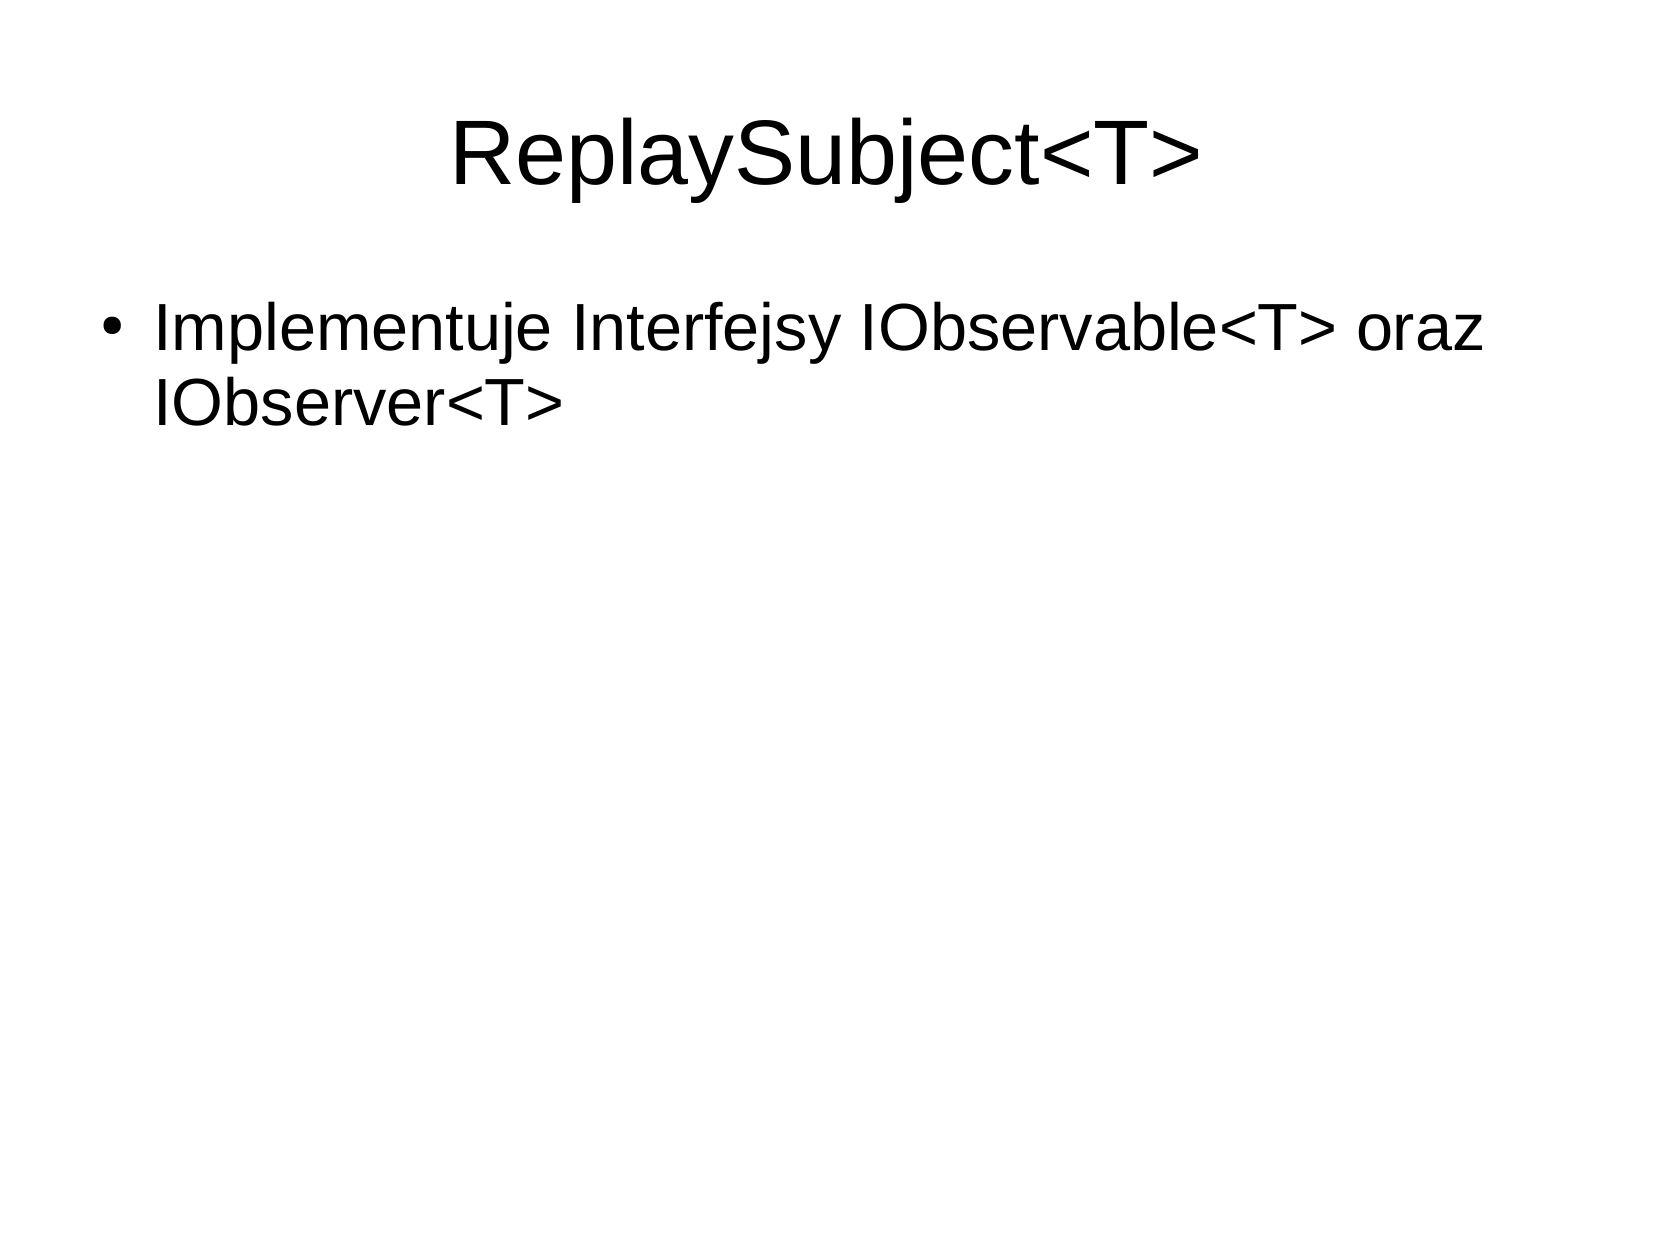

# ReplaySubject<T>
Implementuje Interfejsy IObservable<T> oraz IObserver<T>